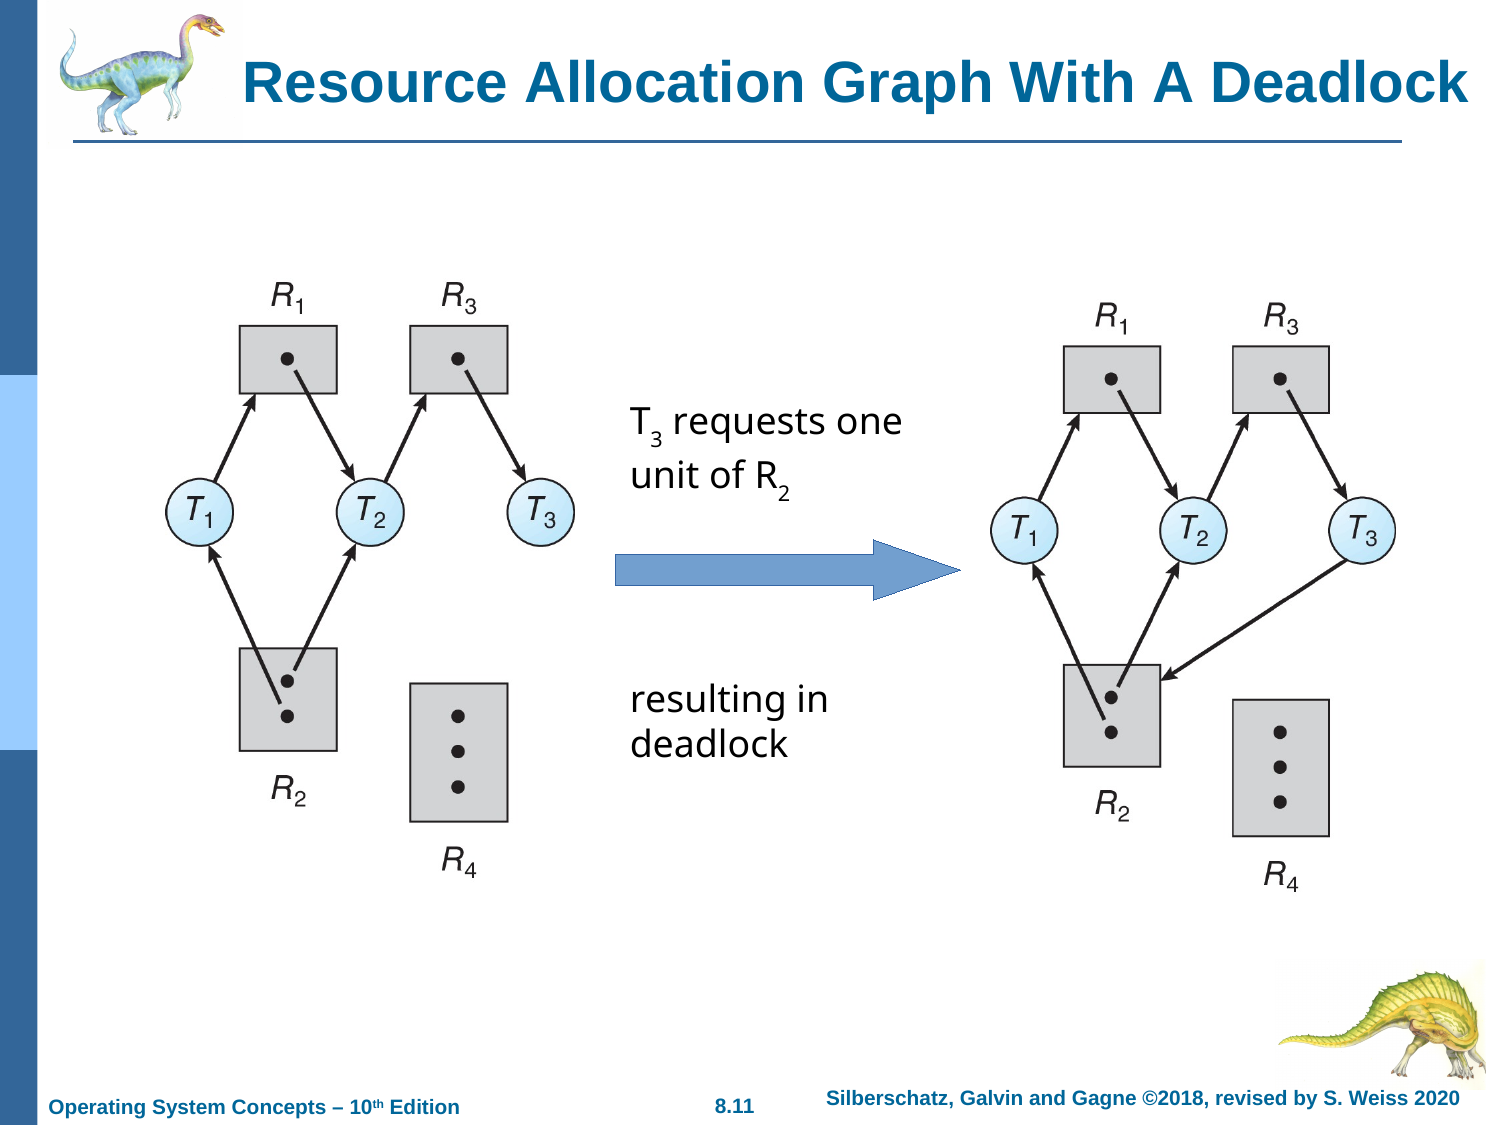

# Resource Allocation Graph With A Deadlock
T3 requests one unit of R2
resulting in deadlock